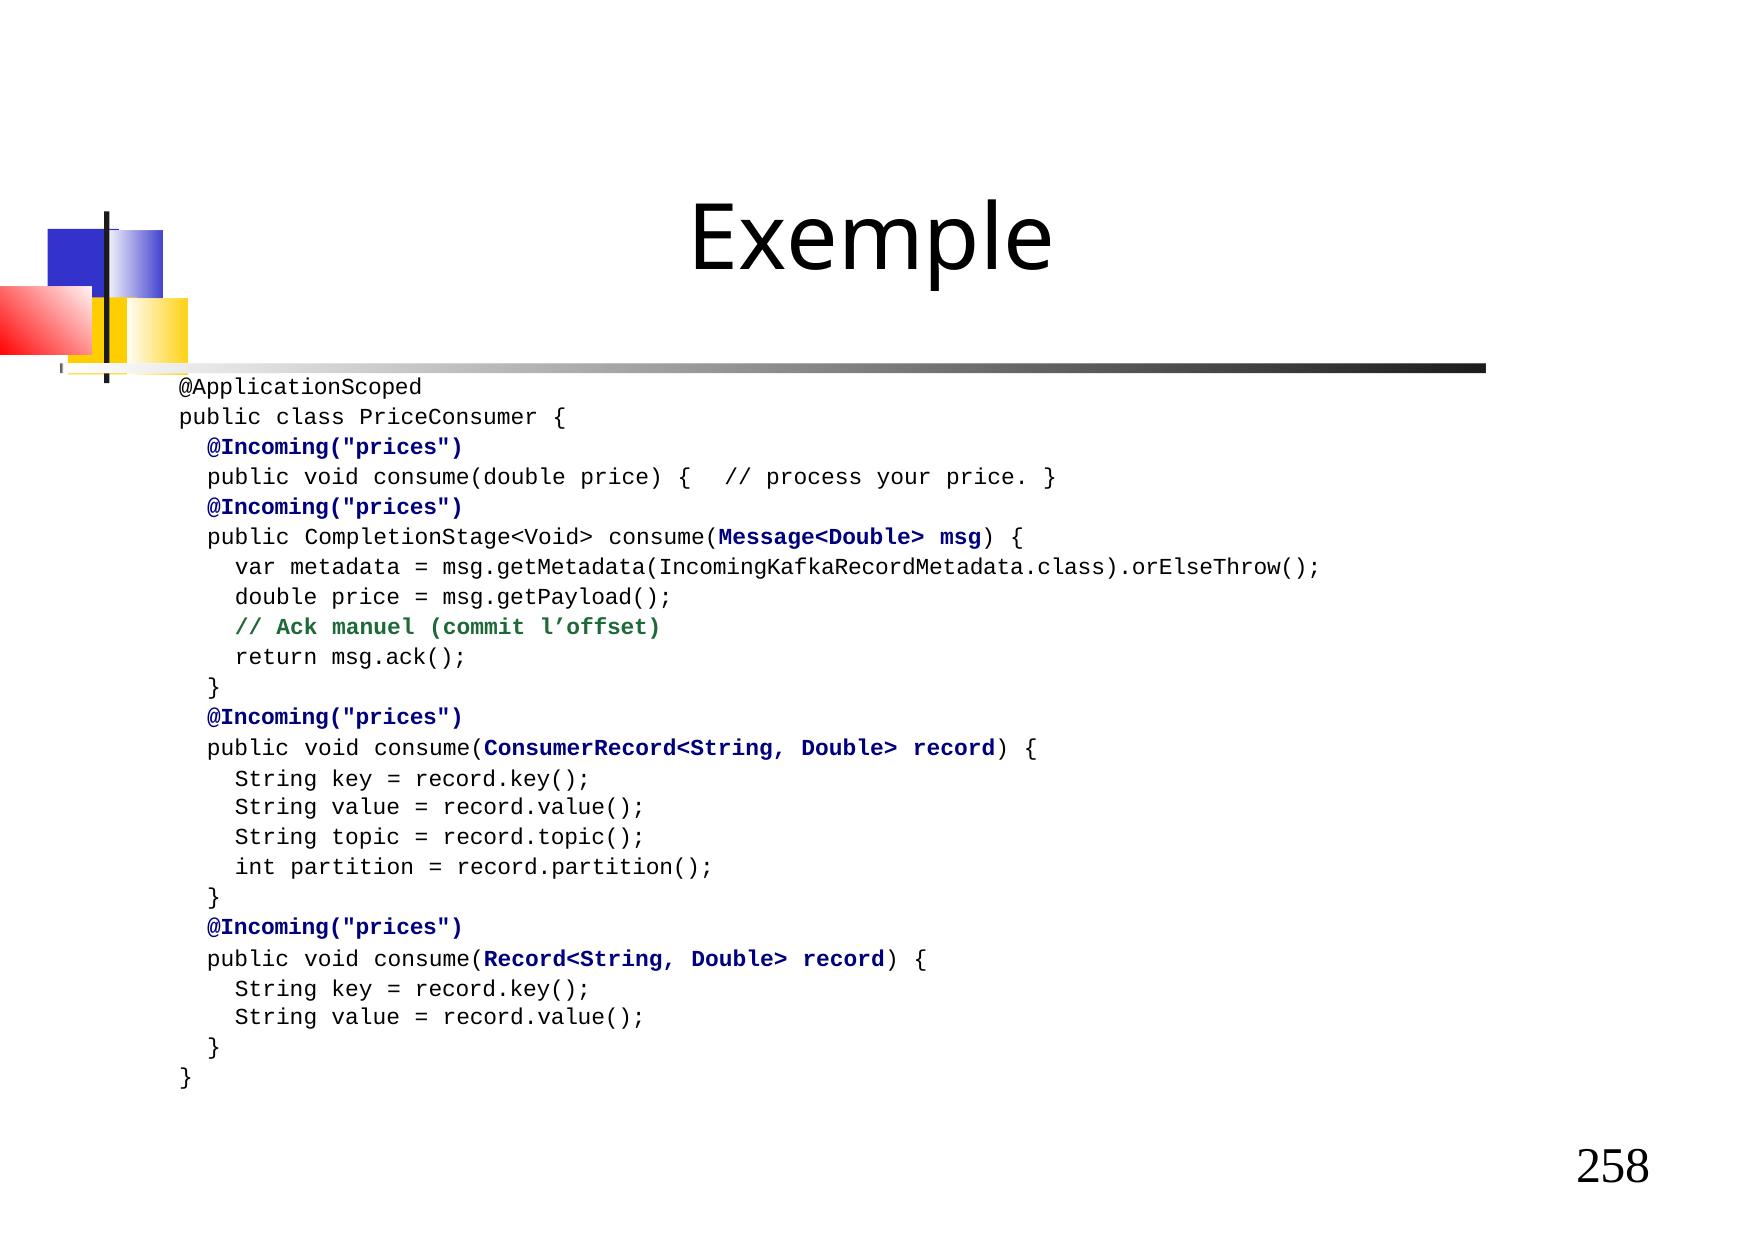

# Exemple
@ApplicationScoped
public class PriceConsumer {
@Incoming("prices")
public void consume(double price) {
@Incoming("prices")
// process your price. }
public CompletionStage<Void> consume(Message<Double> msg) {
var metadata = msg.getMetadata(IncomingKafkaRecordMetadata.class).orElseThrow(); double price = msg.getPayload();
// Ack manuel (commit l’offset)
return msg.ack();
}
@Incoming("prices")
public void consume(ConsumerRecord<String, Double> record) { String key = record.key();
String value = record.value();
String topic = record.topic();
int partition = record.partition();
}
@Incoming("prices")
public void consume(Record<String, Double> record) { String key = record.key();
String value = record.value();
}
}
258